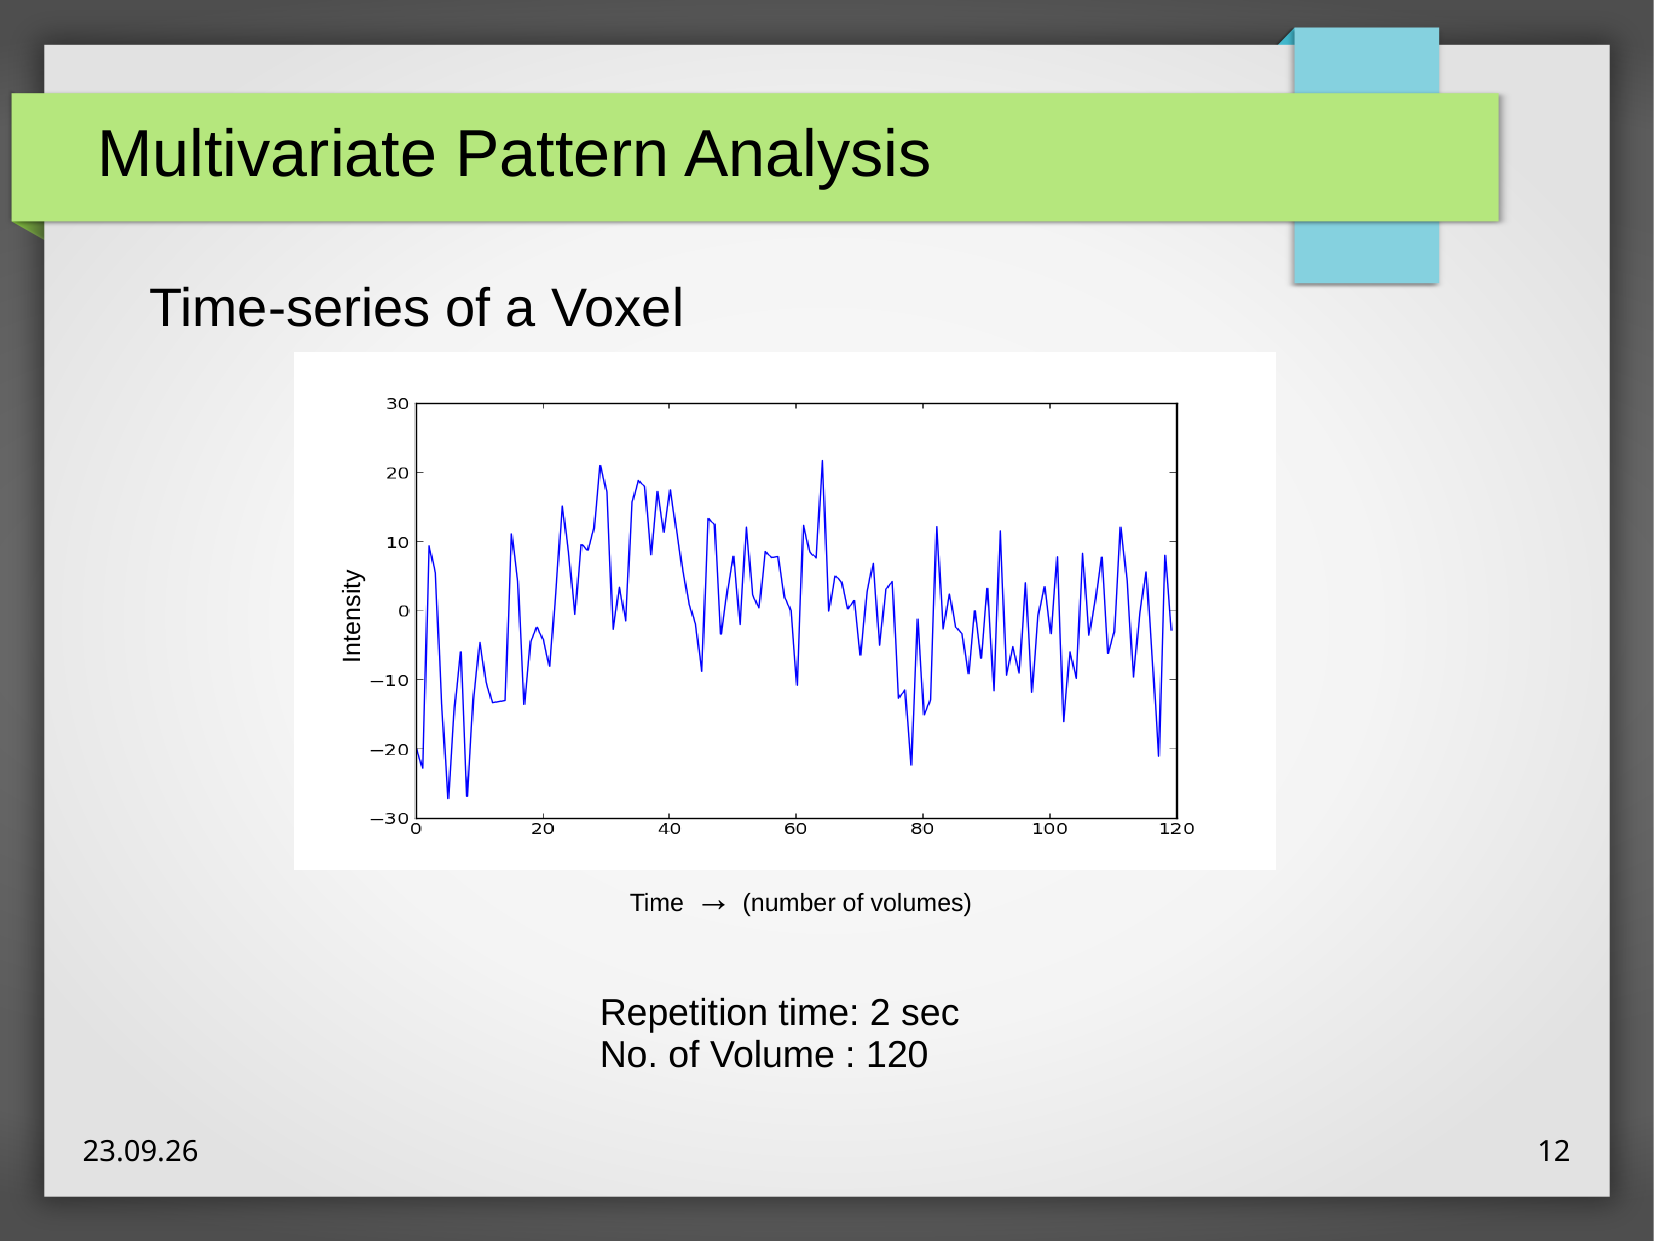

Multivariate Pattern Analysis
Time-series of a Voxel
Intensity
Time → (number of volumes)
Repetition time: 2 sec
No. of Volume : 120
12